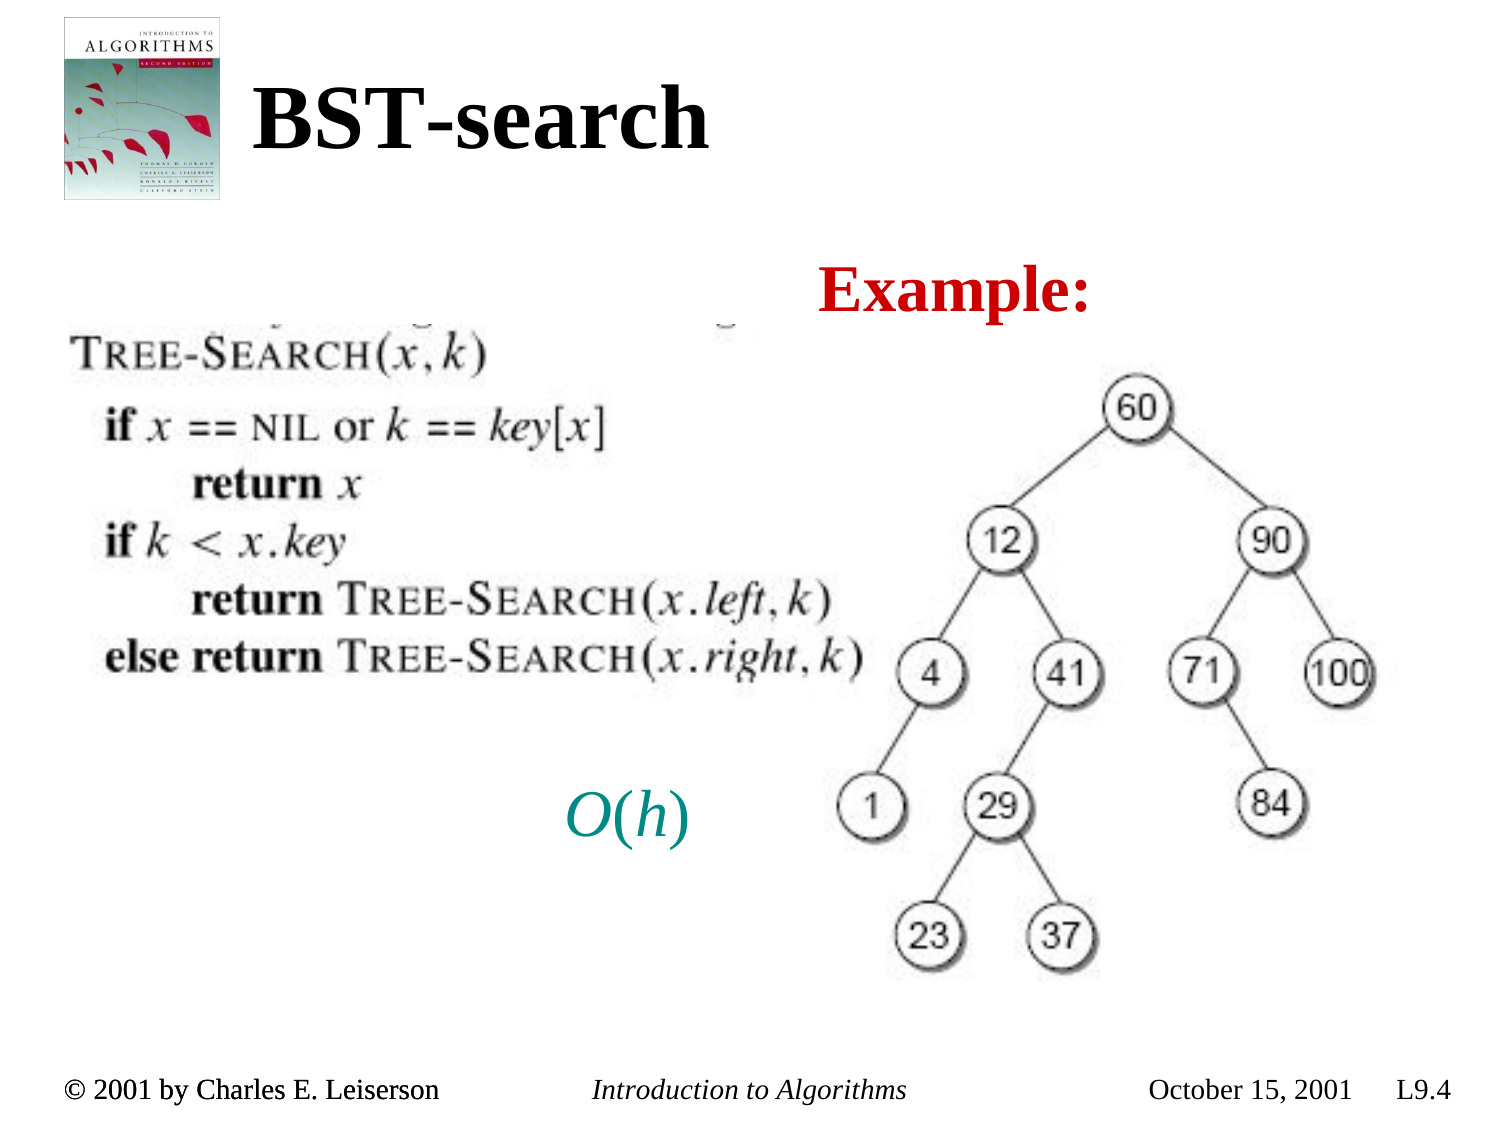

BST-search
Example:
O(h)
Introduction to Algorithms
October 15, 2001 L9.